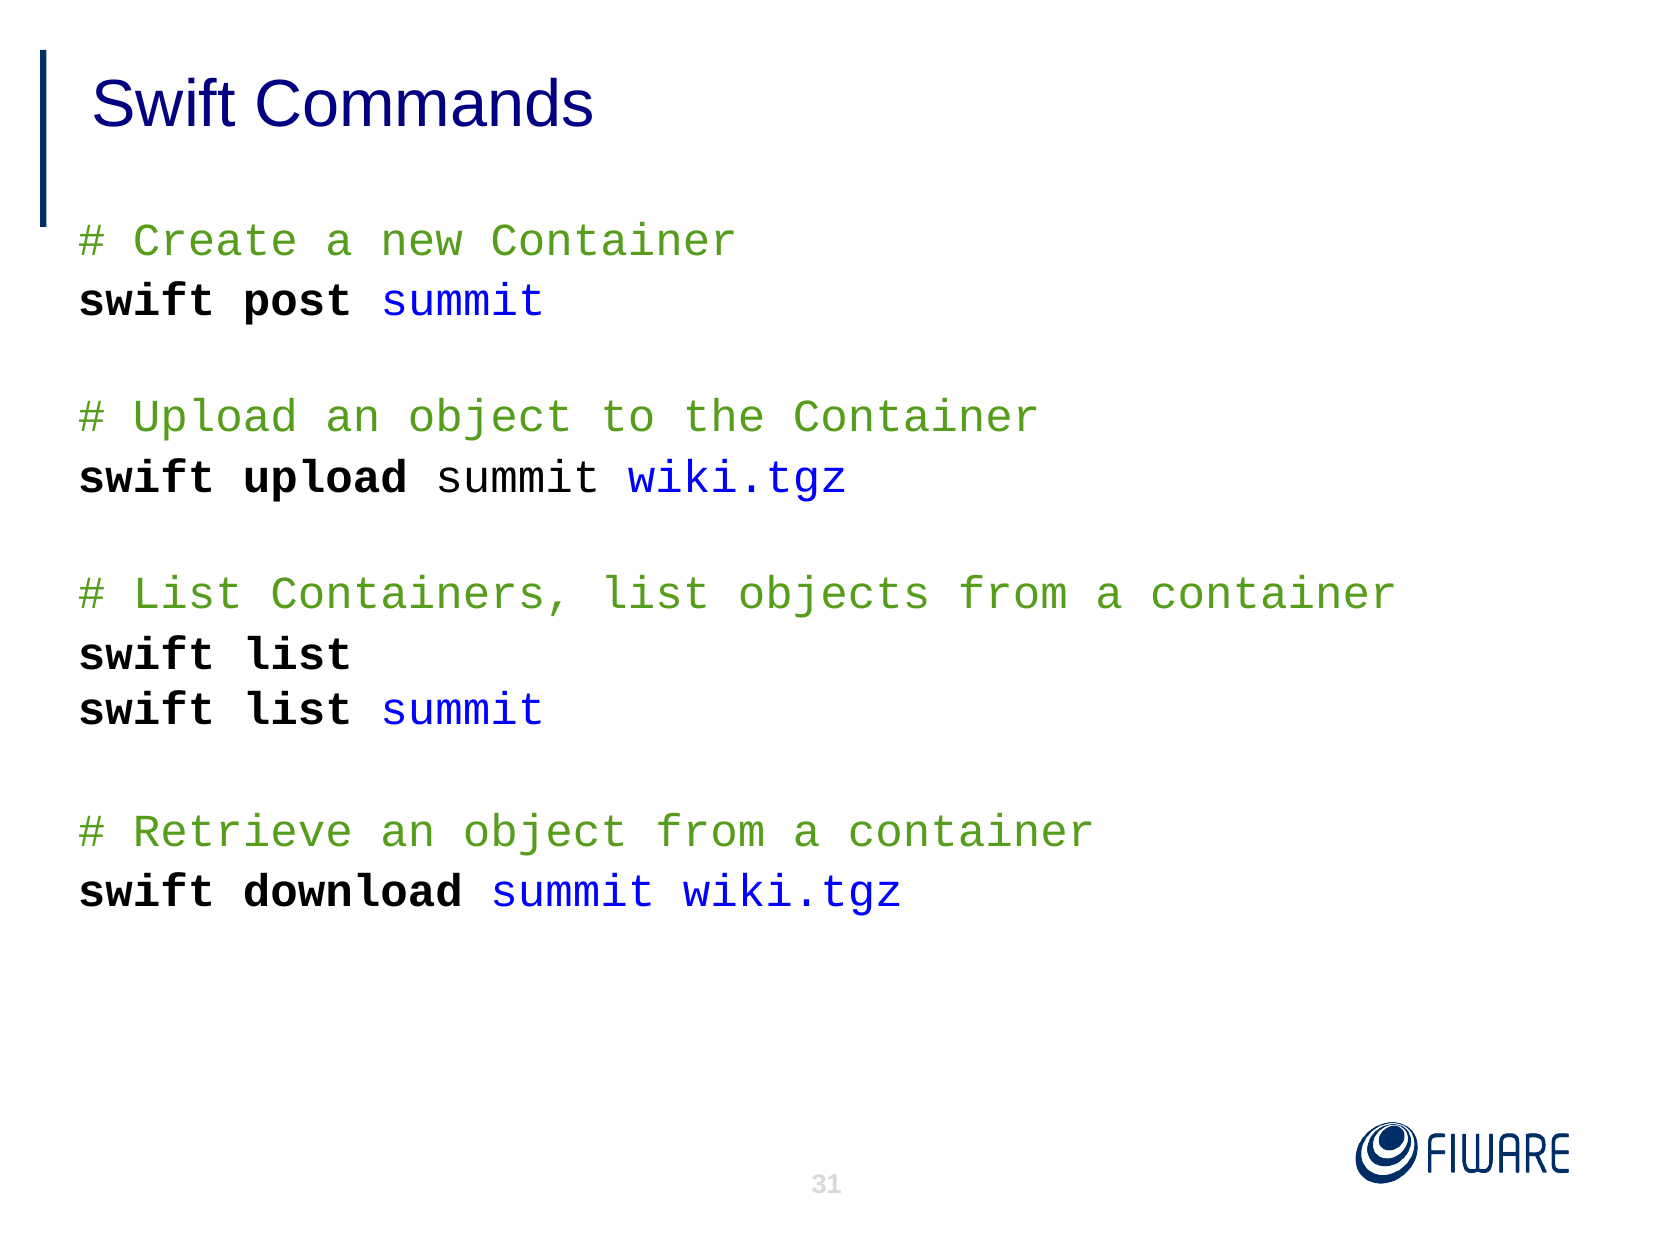

# Swift Commands
# Create a new Container
swift post summit
# Upload an object to the Container
swift upload summit wiki.tgz
# List Containers, list objects from a container
swift list
swift list summit
# Retrieve an object from a container
swift download summit wiki.tgz